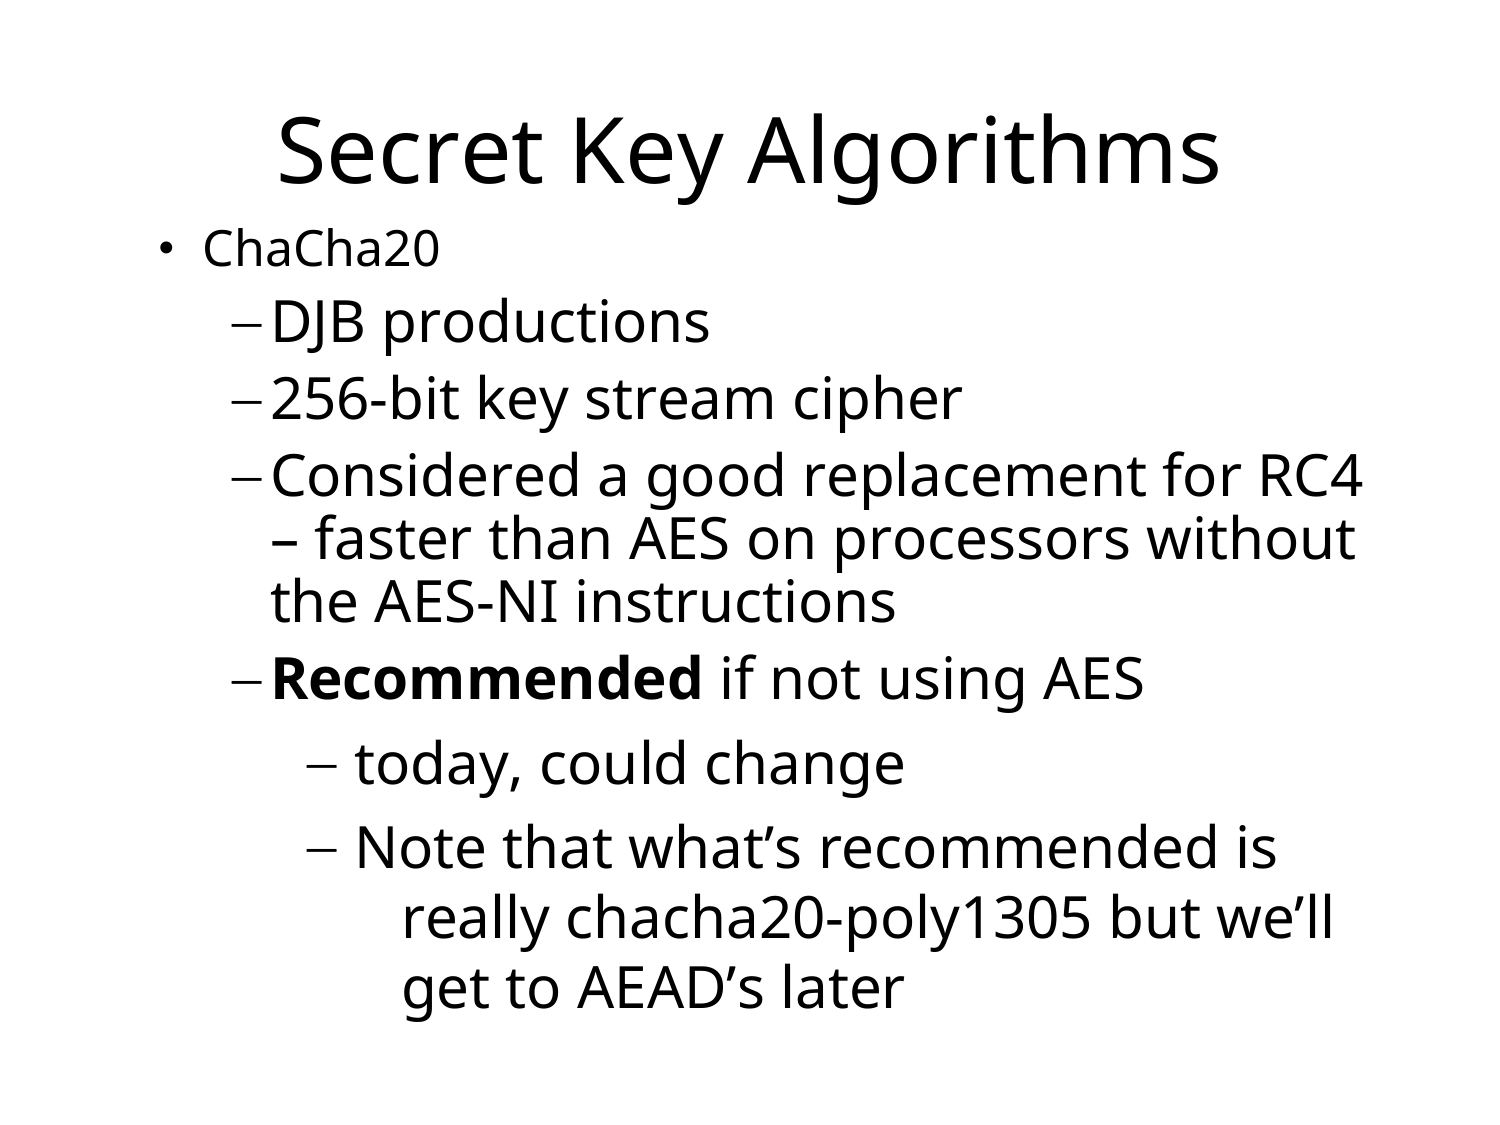

# Secret Key Algorithms
ChaCha20
DJB productions
256-bit key stream cipher
Considered a good replacement for RC4 – faster than AES on processors without the AES-NI instructions
Recommended if not using AES
today, could change
Note that what’s recommended is really chacha20-poly1305 but we’ll get to AEAD’s later